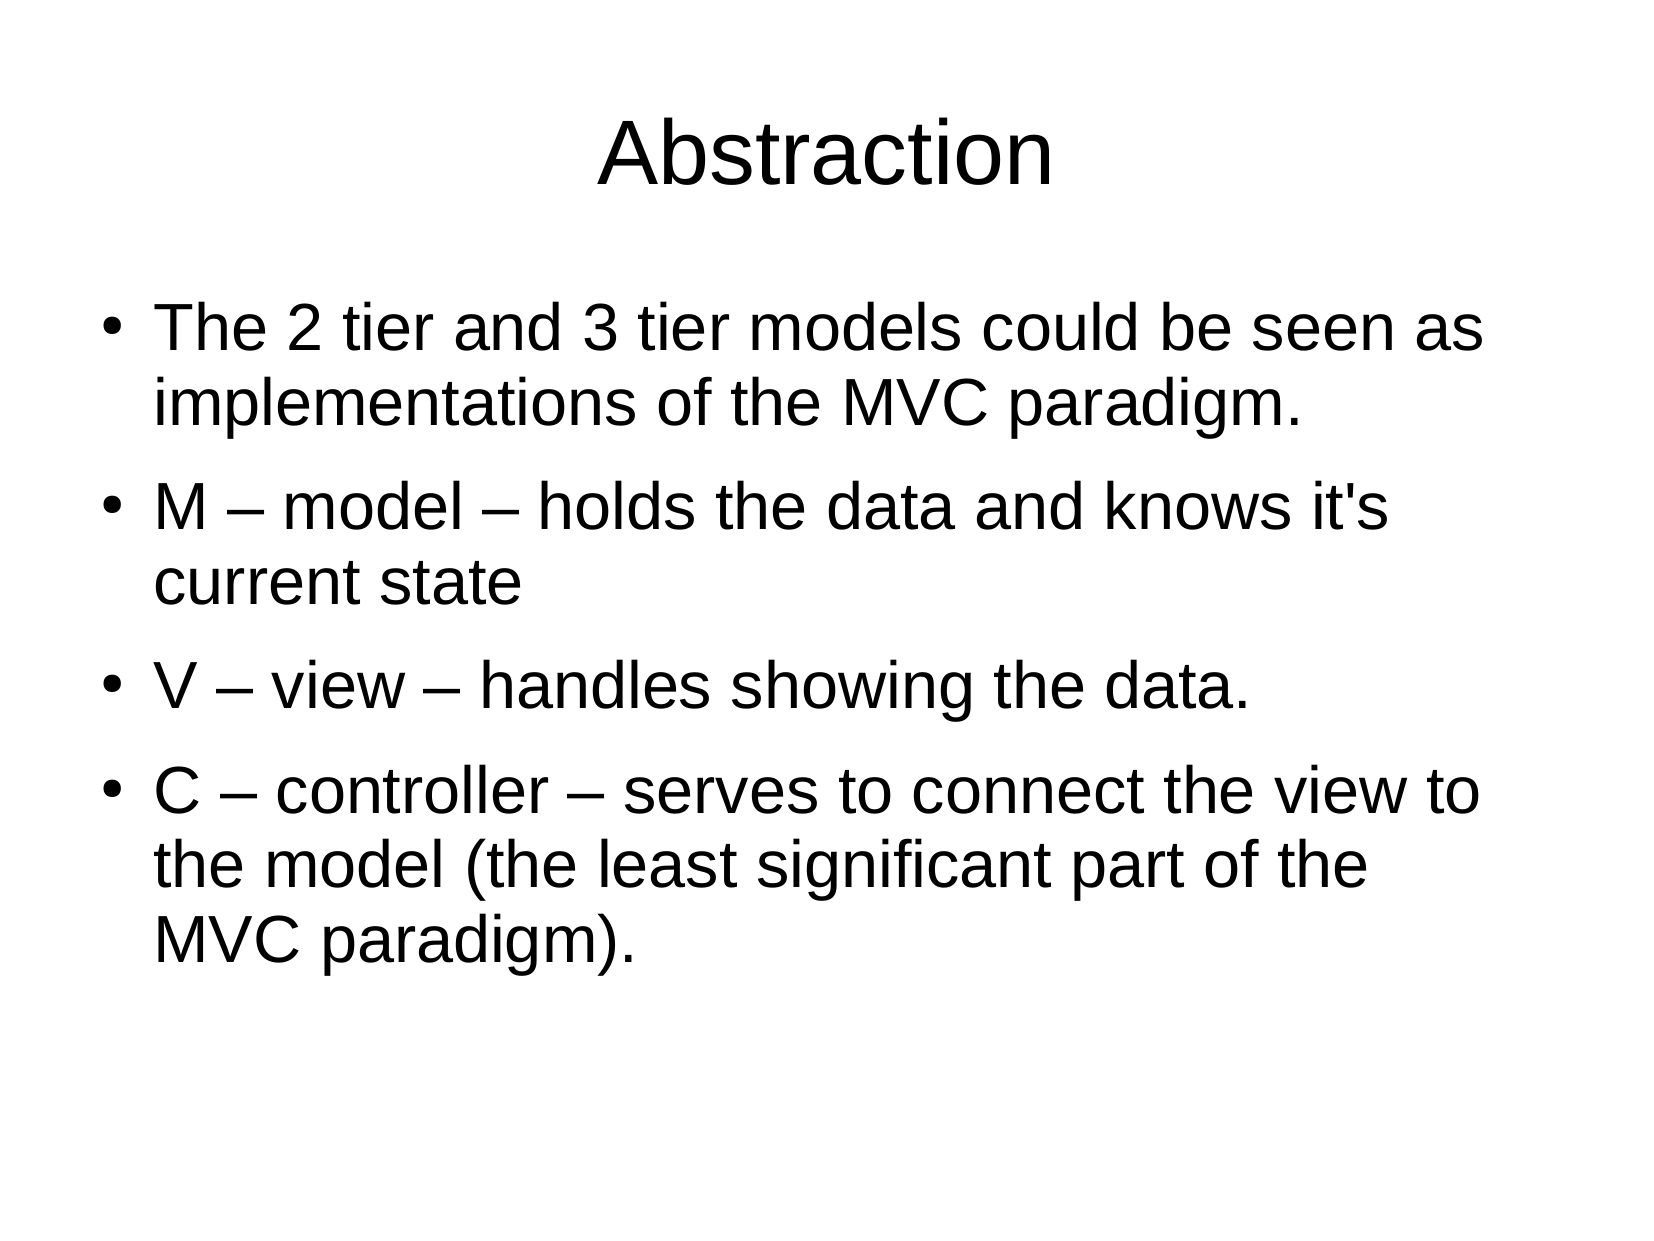

# Abstraction
The 2 tier and 3 tier models could be seen as implementations of the MVC paradigm.
M – model – holds the data and knows it's current state
V – view – handles showing the data.
C – controller – serves to connect the view to the model (the least significant part of the MVC paradigm).